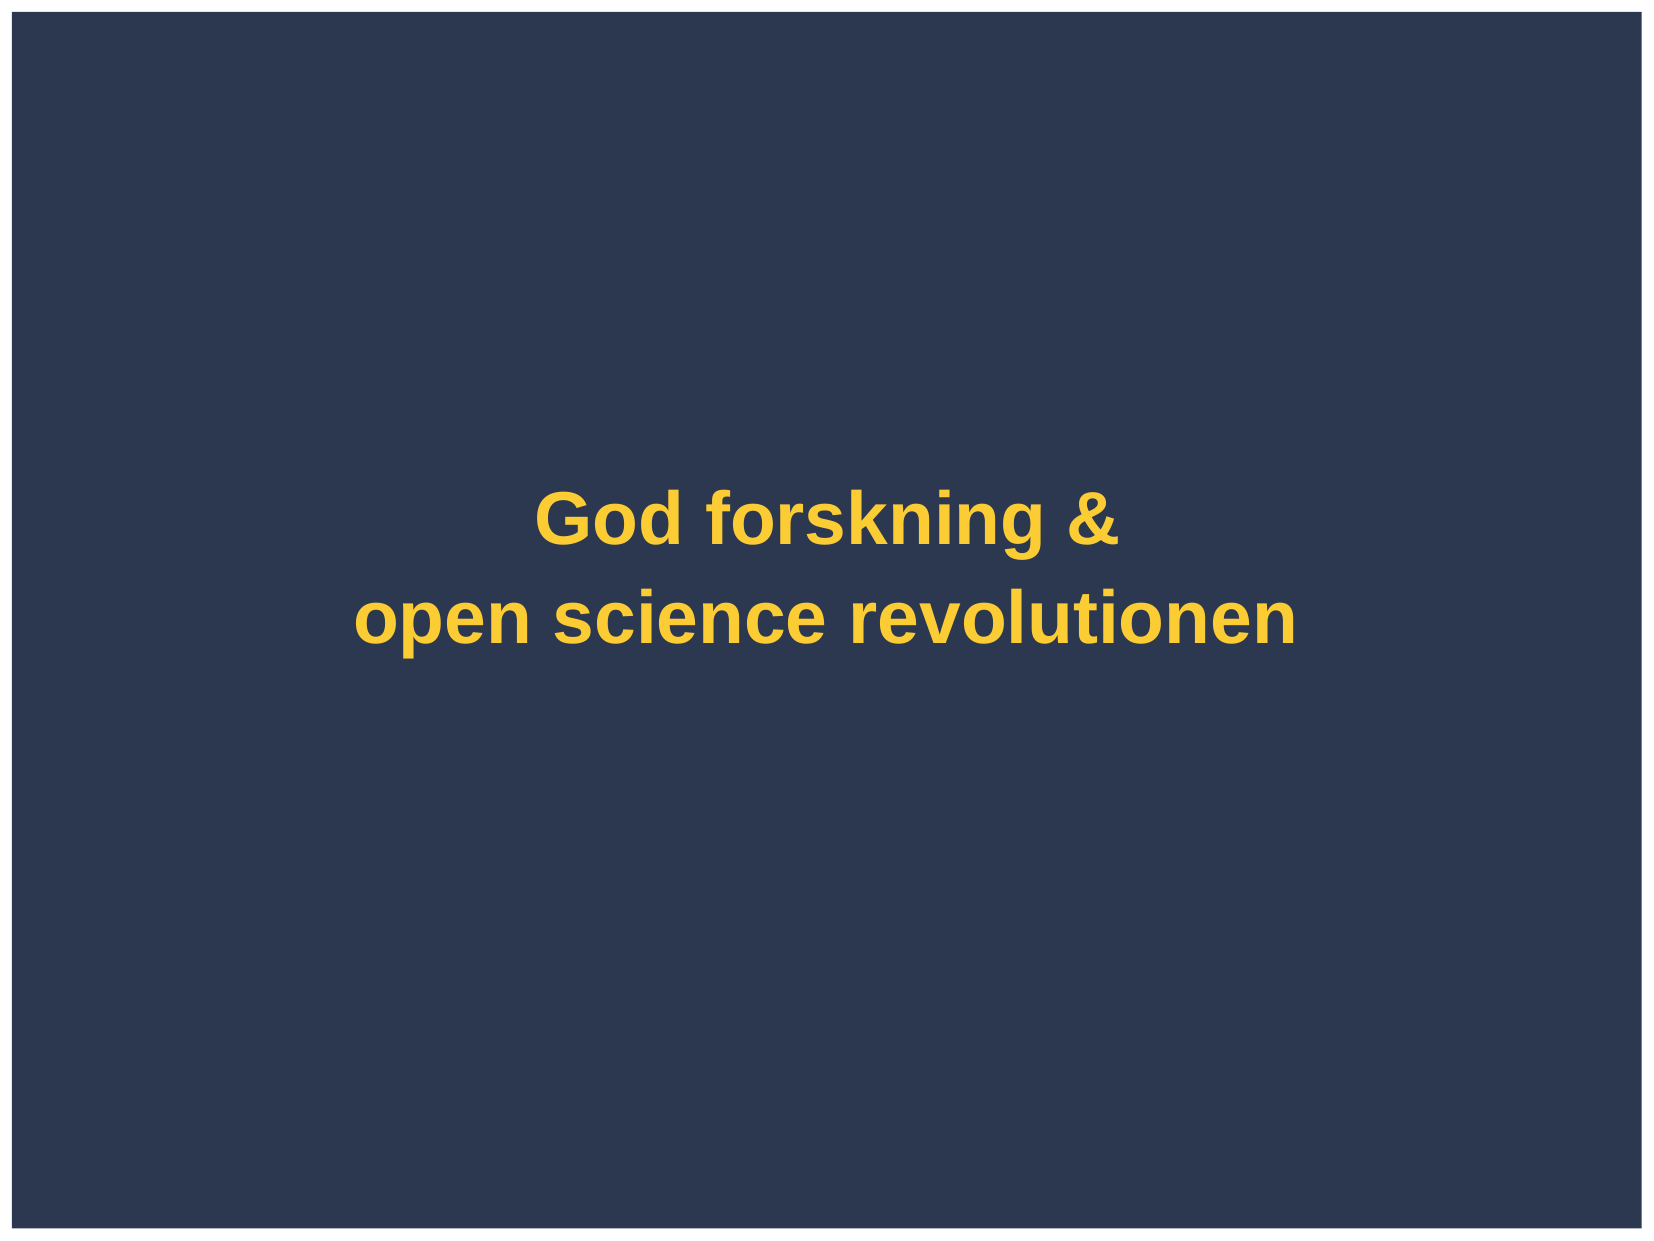

#
God forskning &
open science revolutionen